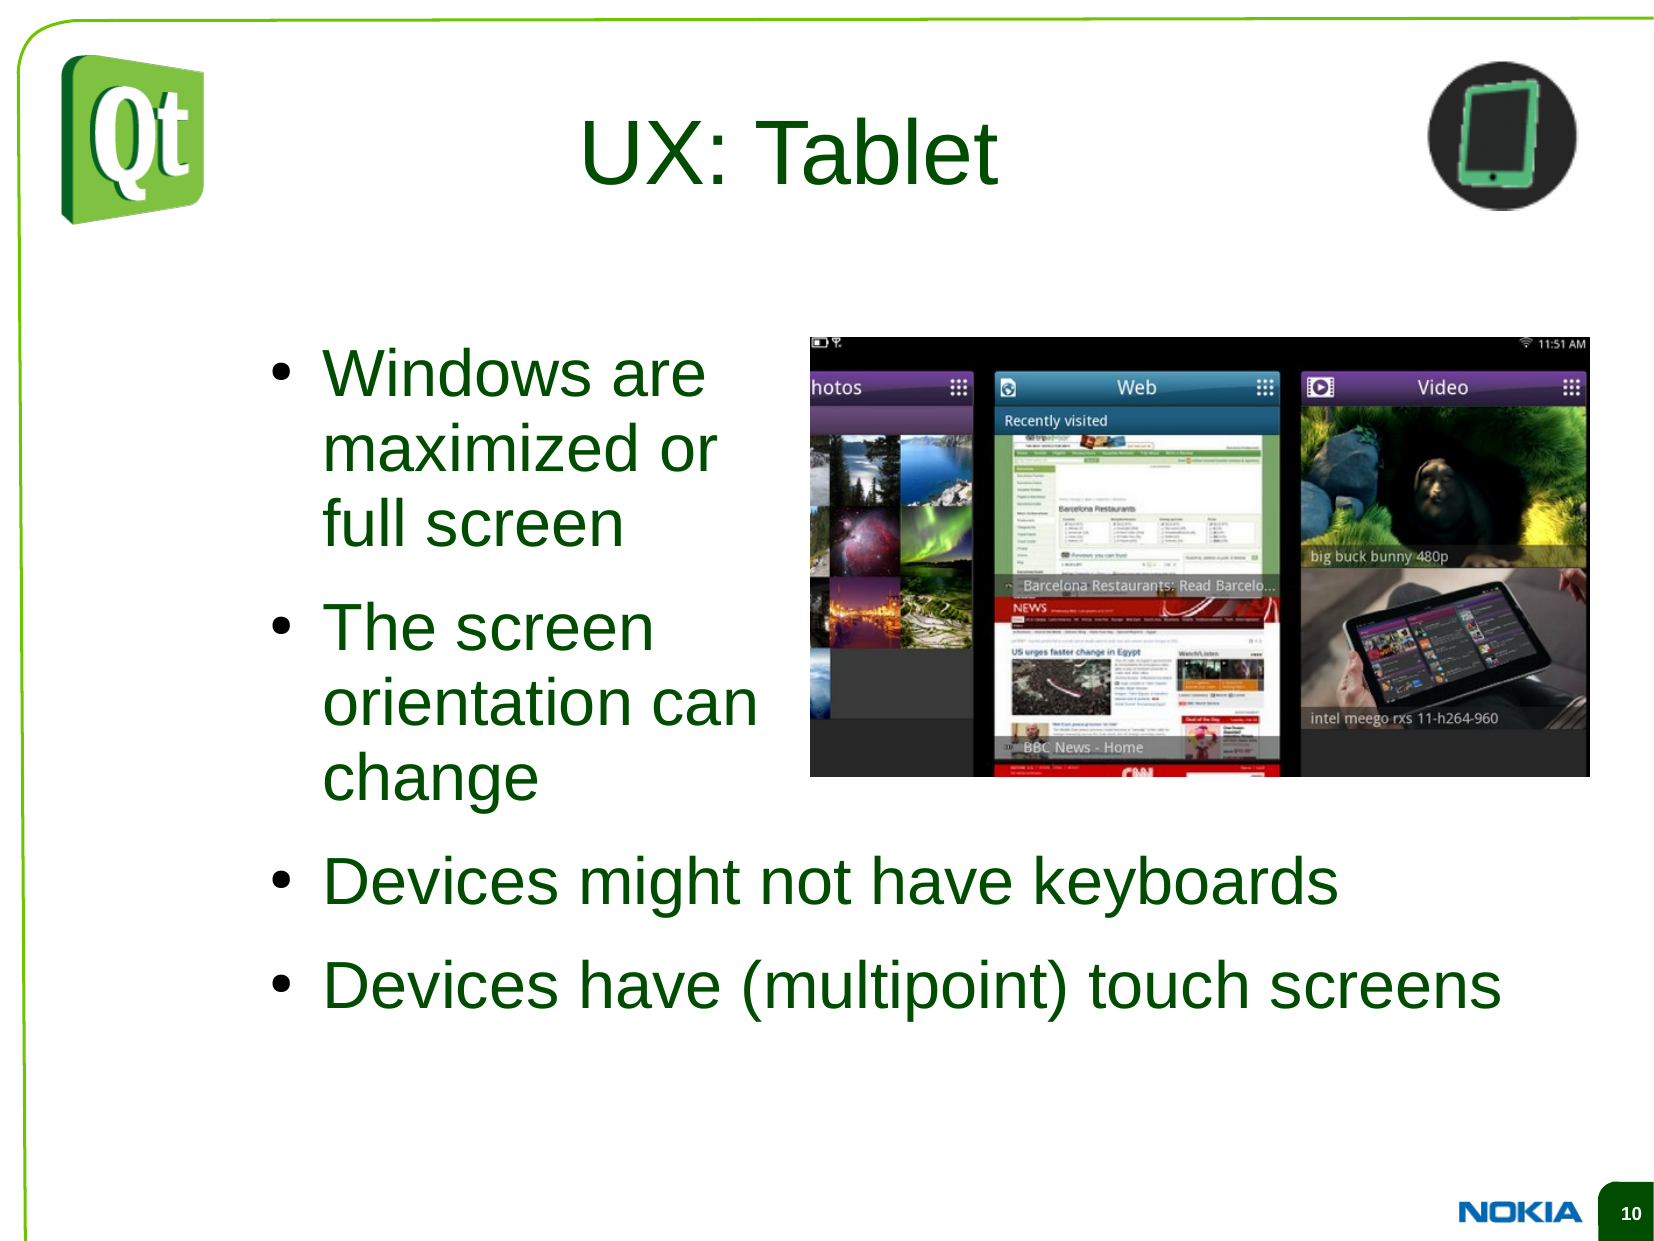

# UX: Tablet
Windows are
maximized or
full screen
The screen
orientation can
change
Devices might not have keyboards
Devices have (multipoint) touch screens